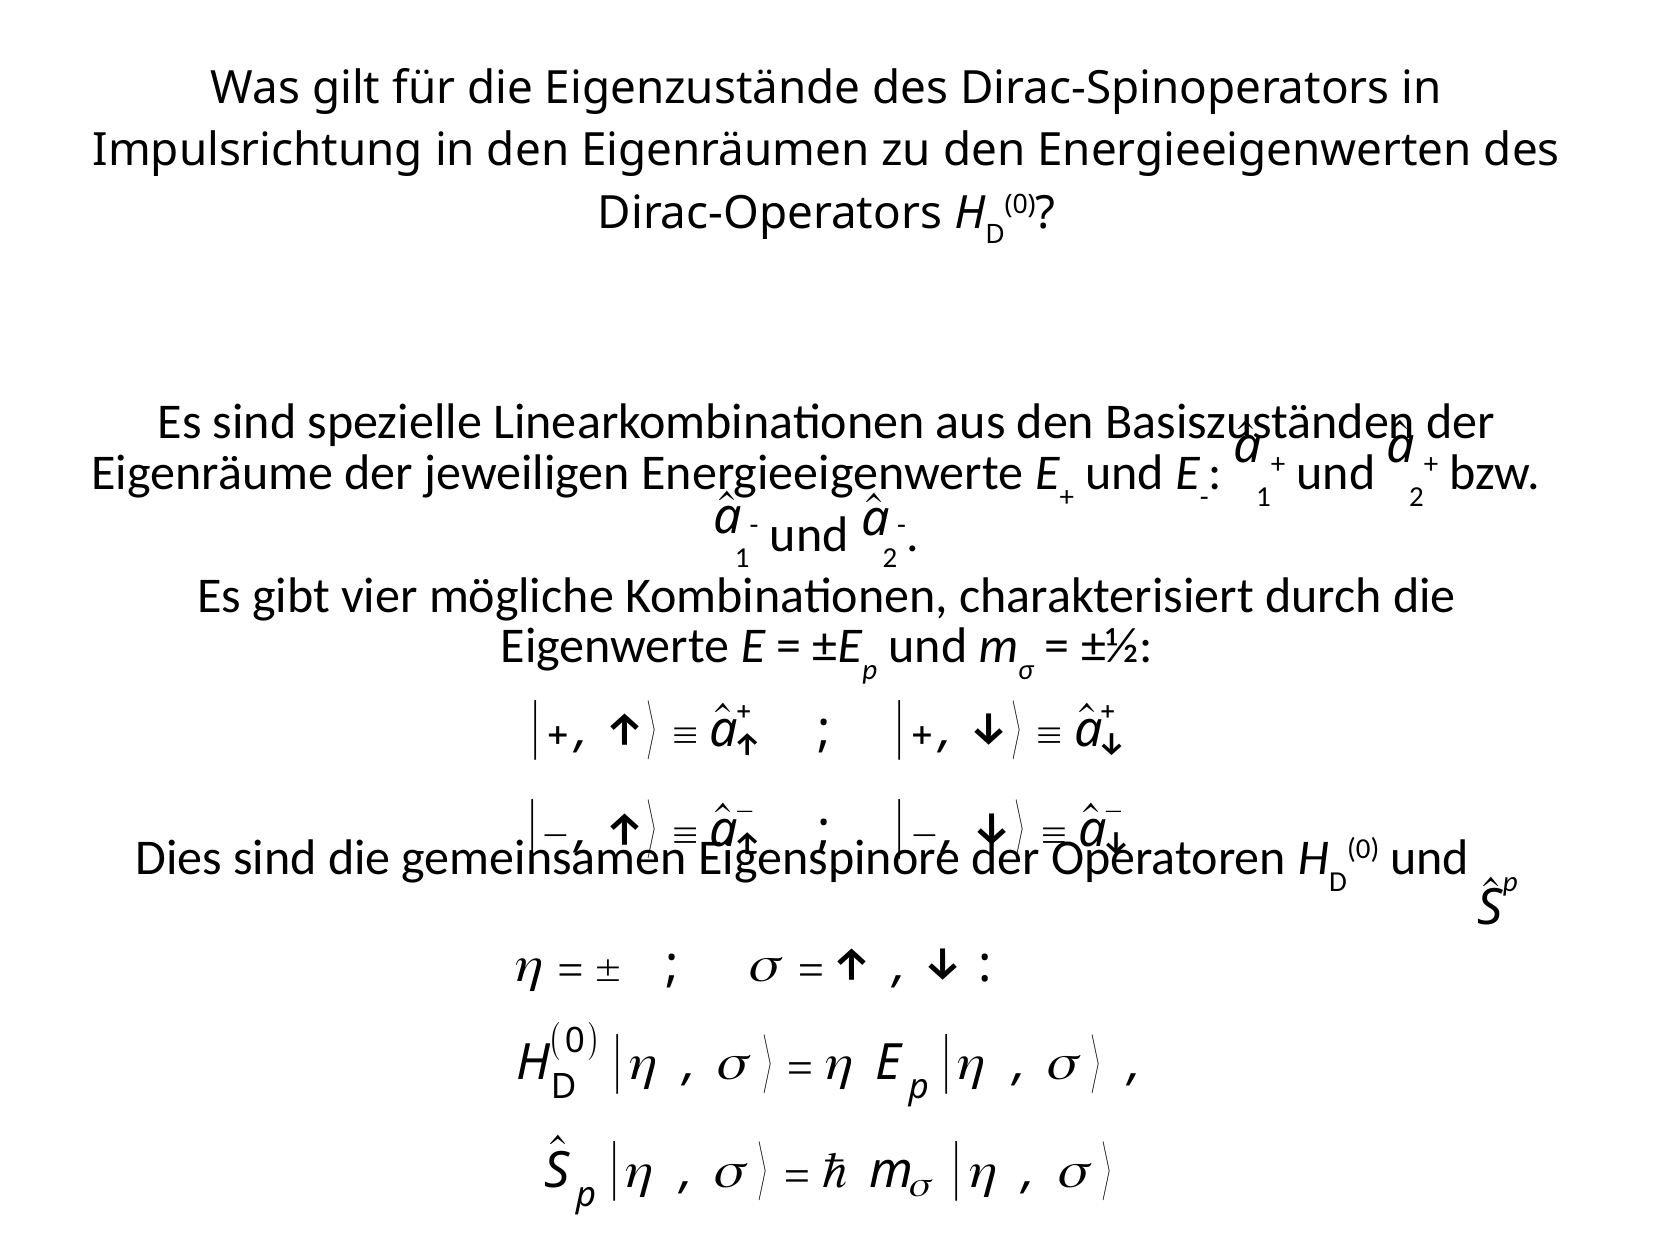

# Was gilt für die Eigenzustände des Dirac-Spinoperators in Impulsrichtung in den Eigenräumen zu den Energieeigenwerten des Dirac-Operators HD(0)?
Es sind spezielle Linearkombinationen aus den Basiszuständen der Eigenräume der jeweiligen Energieeigenwerte E+ und E-: 1+ und 2+ bzw. 1- und 2-.
Es gibt vier mögliche Kombinationen, charakterisiert durch die Eigenwerte E = ±Ep und mσ = ±½:
Dies sind die gemeinsamen Eigenspinore der Operatoren HD(0) und p